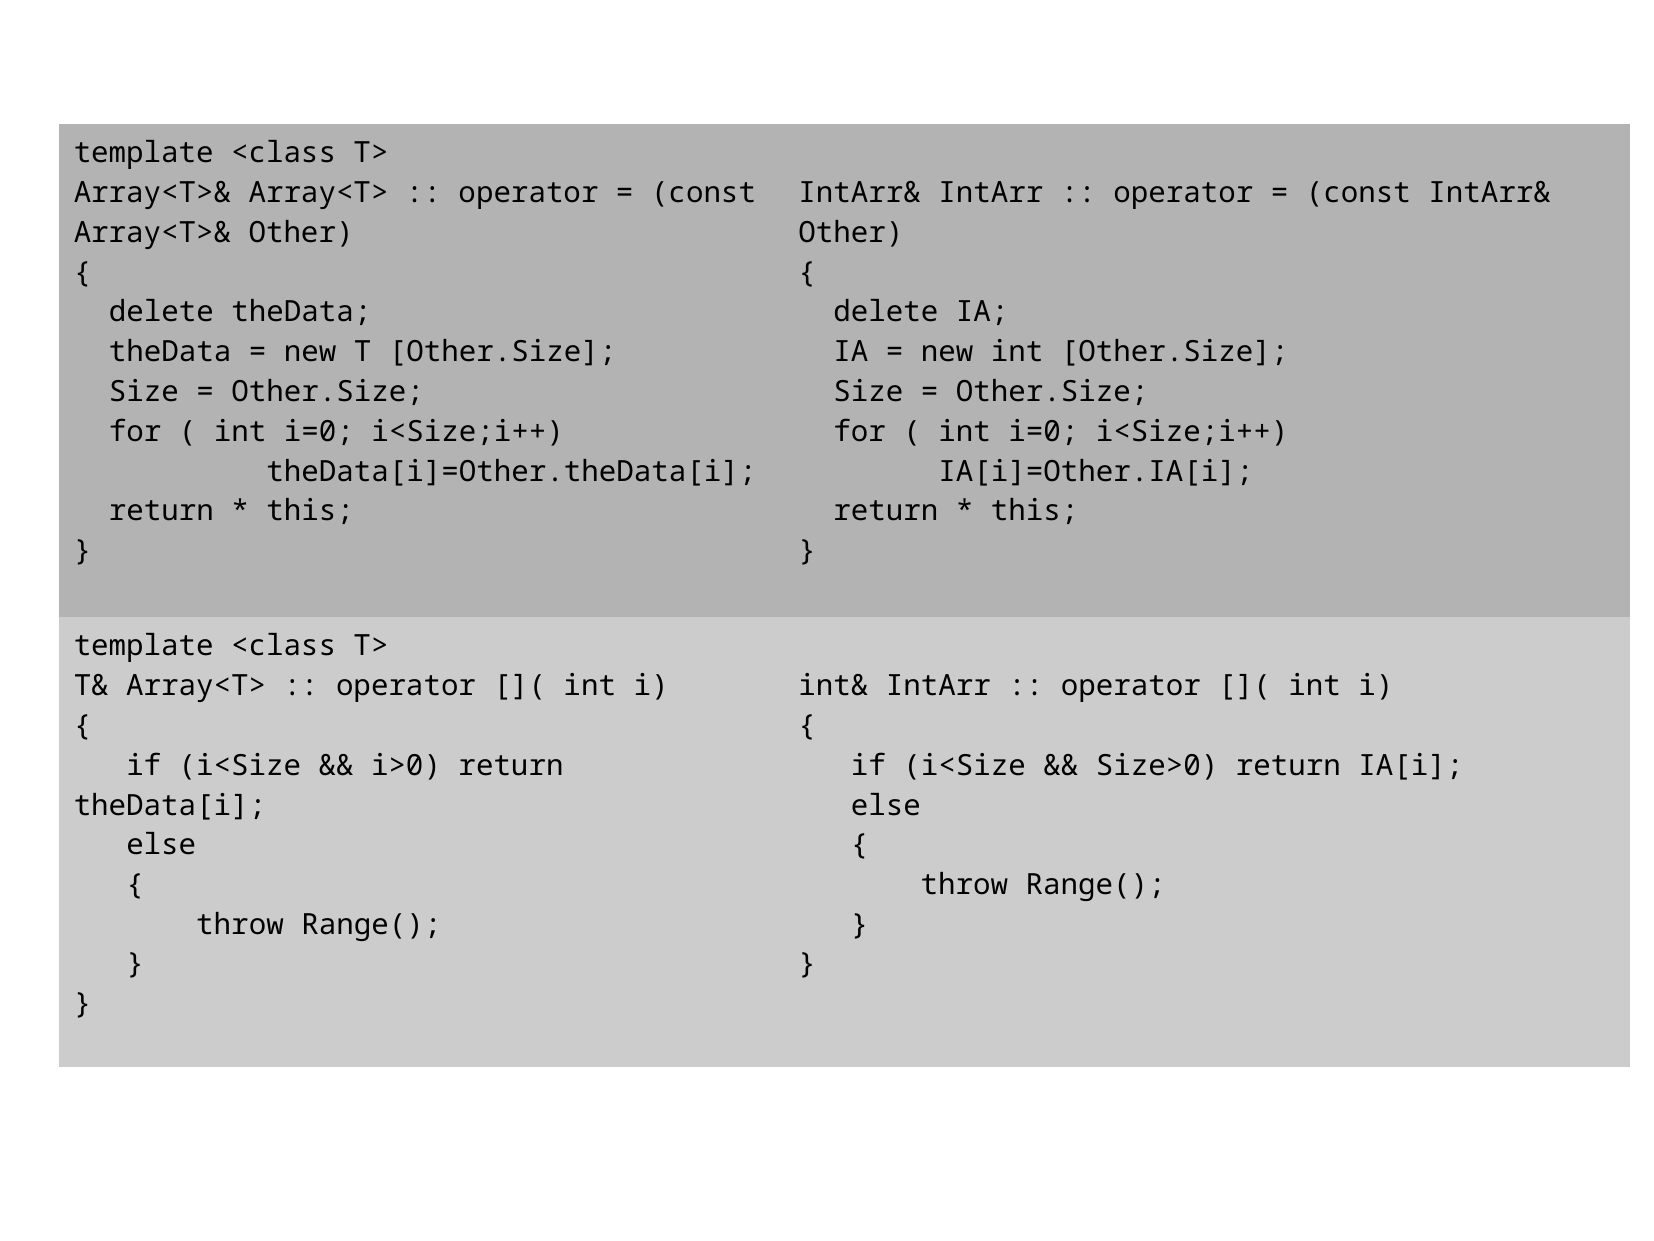

| template <class T> Array<T>& Array<T> :: operator = (const Array<T>& Other) { delete theData; theData = new T [Other.Size]; Size = Other.Size; for ( int i=0; i<Size;i++) theData[i]=Other.theData[i]; return \* this; } | IntArr& IntArr :: operator = (const IntArr& Other) { delete IA; IA = new int [Other.Size]; Size = Other.Size; for ( int i=0; i<Size;i++) IA[i]=Other.IA[i]; return \* this; } |
| --- | --- |
| template <class T> T& Array<T> :: operator []( int i) { if (i<Size && i>0) return theData[i]; else { throw Range(); } } | int& IntArr :: operator []( int i) { if (i<Size && Size>0) return IA[i]; else { throw Range(); } } |